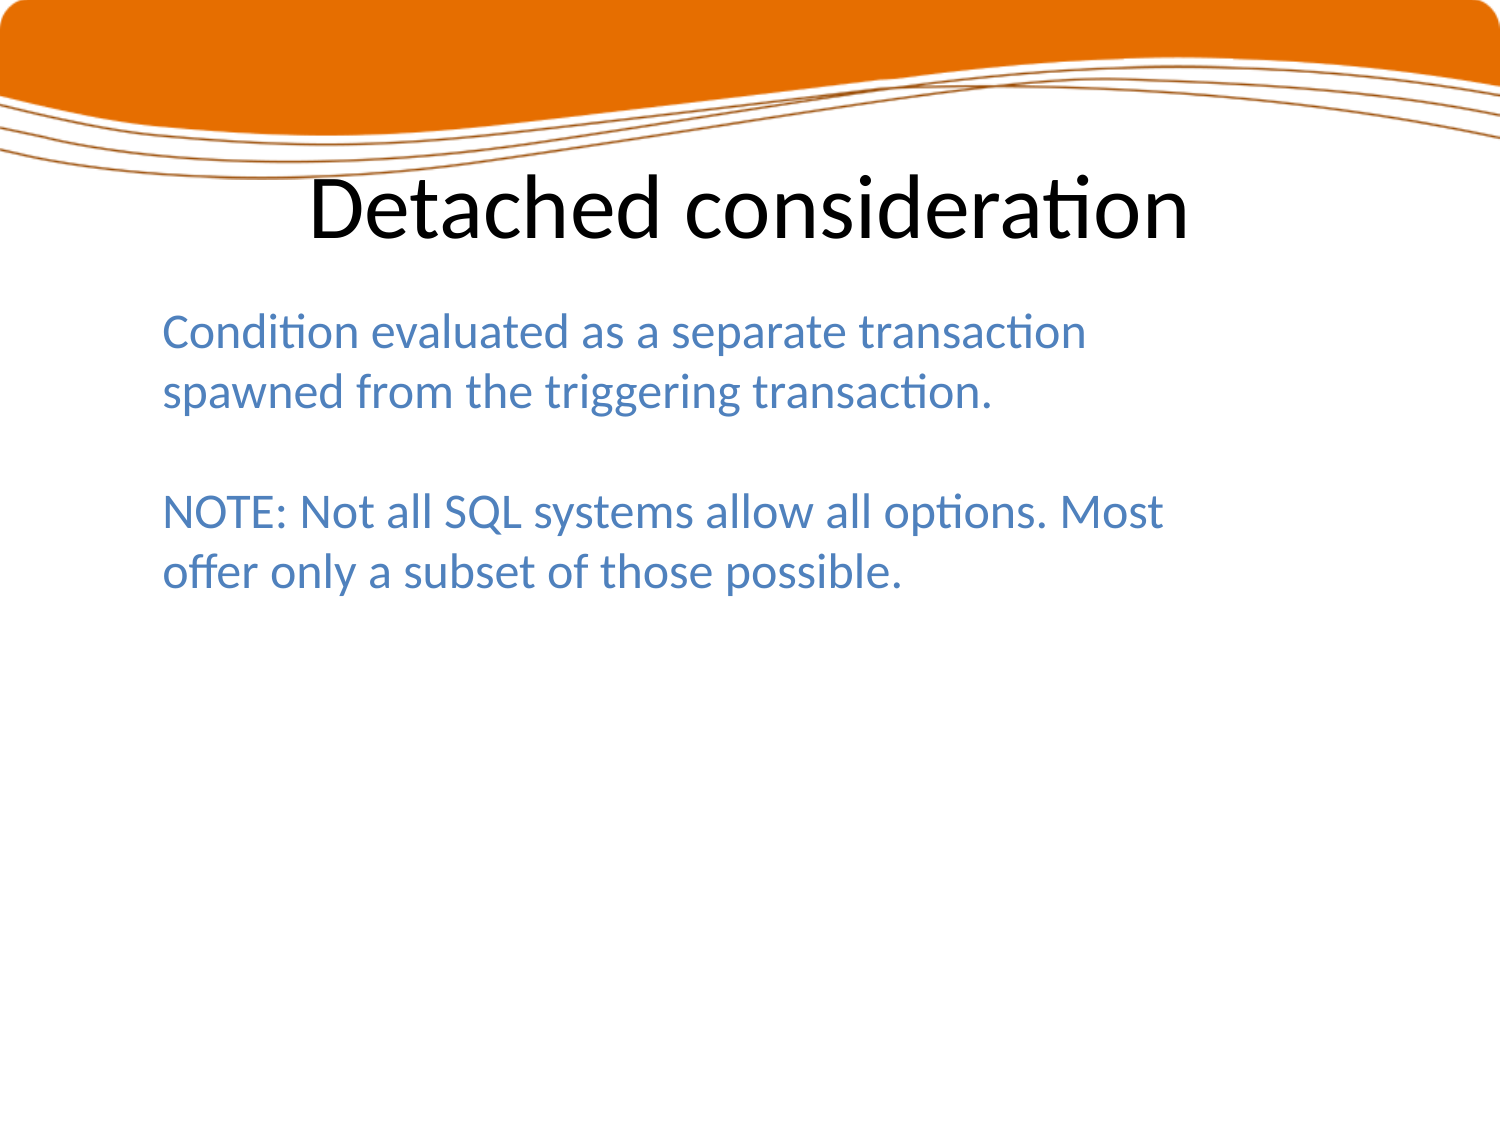

# Detached consideration
Condition evaluated as a separate transaction spawned from the triggering transaction.
NOTE: Not all SQL systems allow all options. Most offer only a subset of those possible.